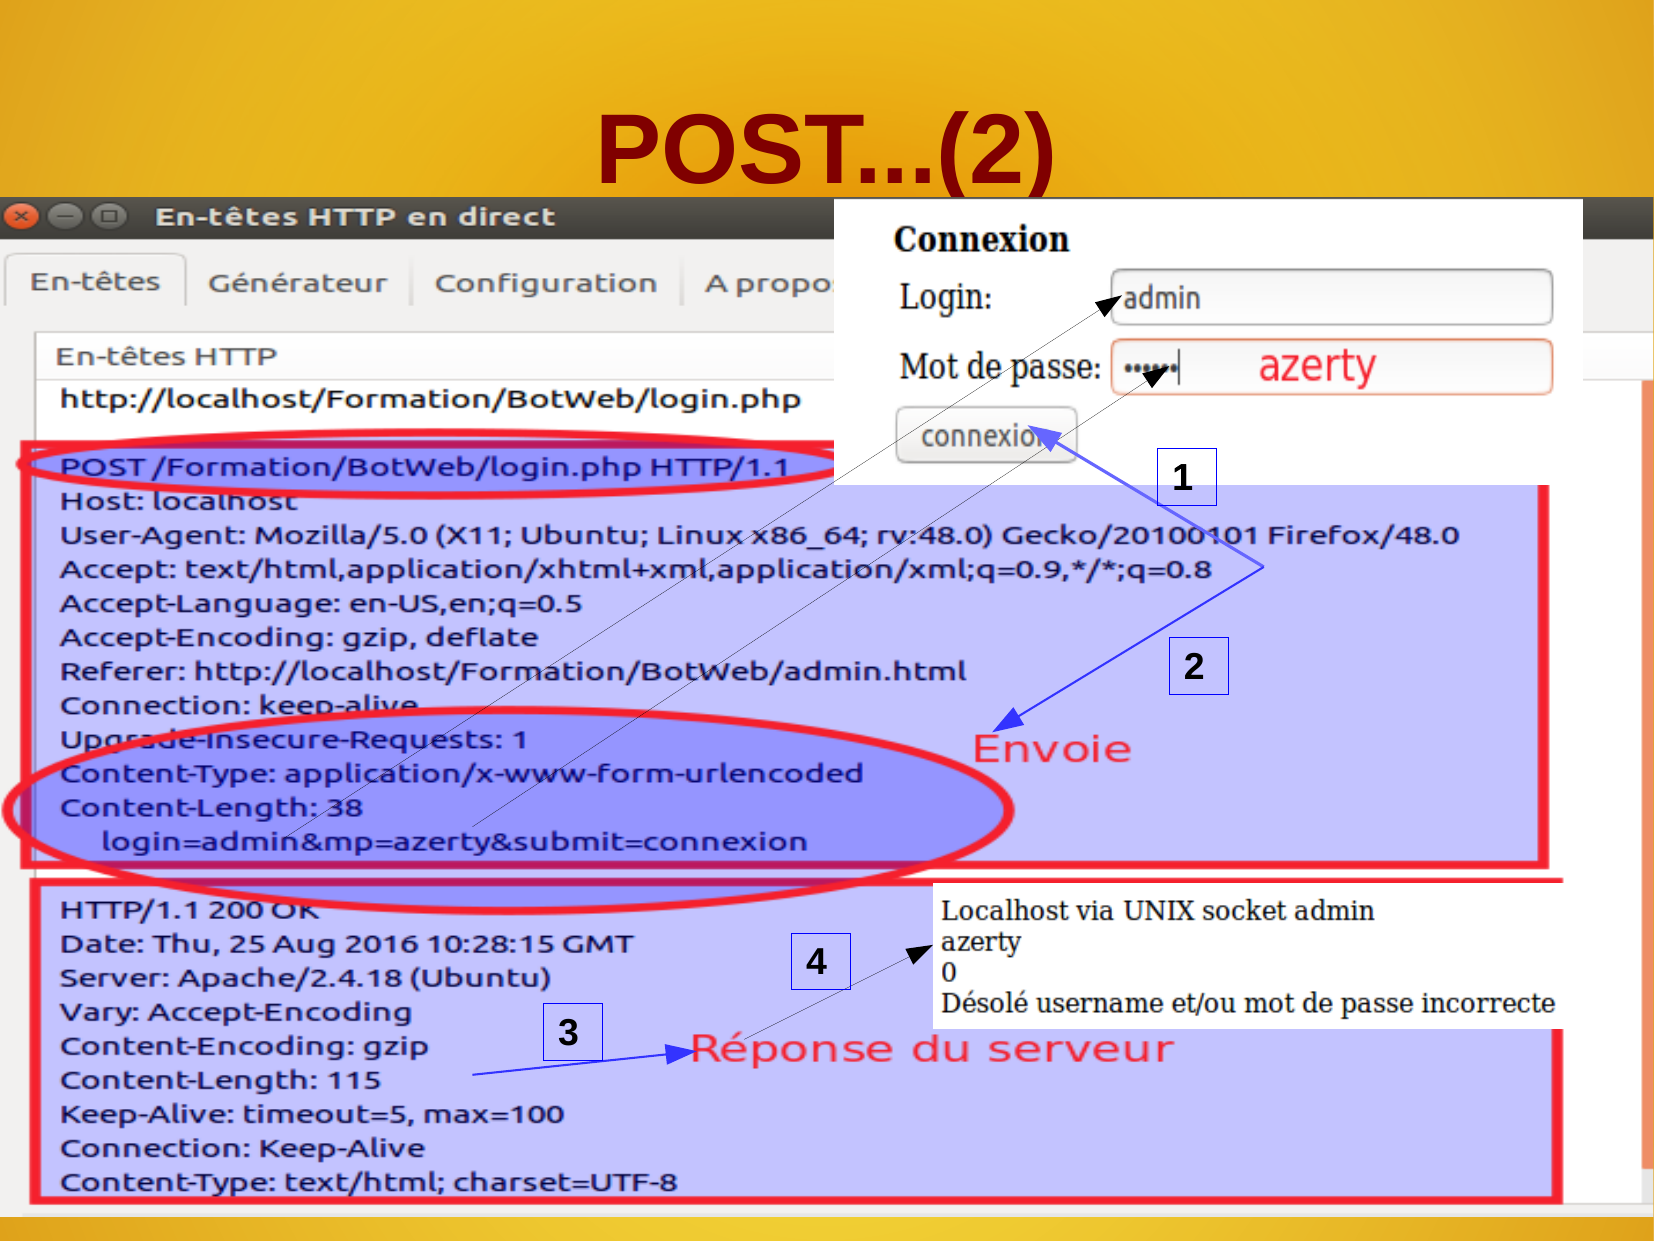

# POST...(2)
1
1
2
4
3